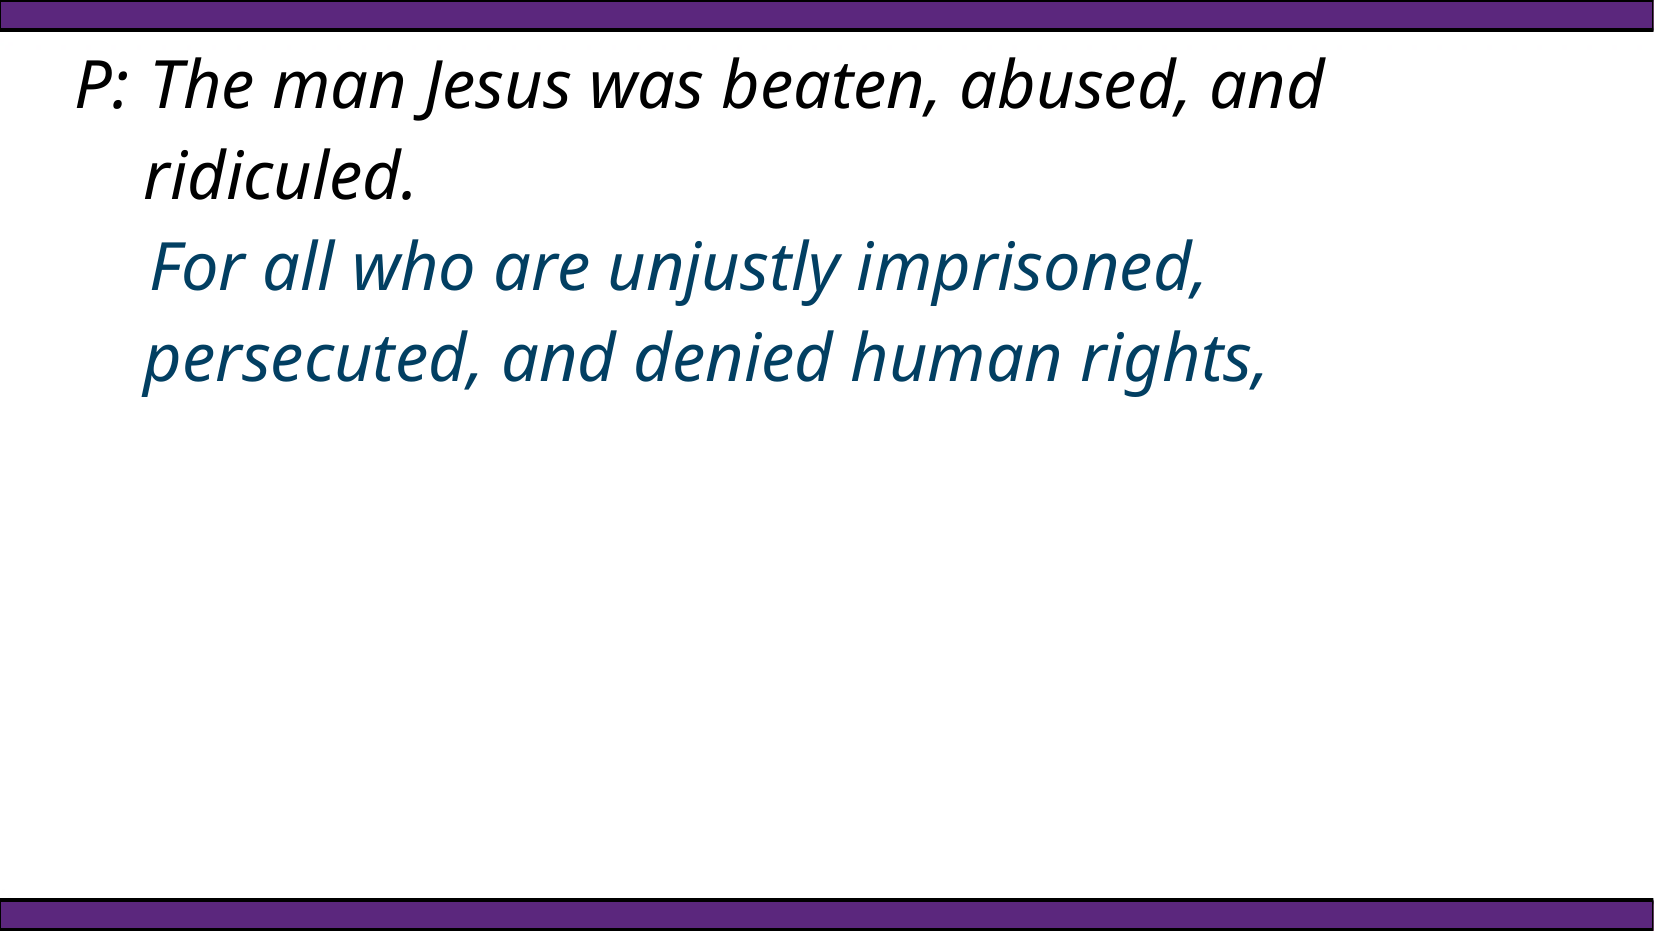

P:	The man Jesus was beaten, abused, and
 ridiculed.
	For all who are unjustly imprisoned,
 persecuted, and denied human rights,